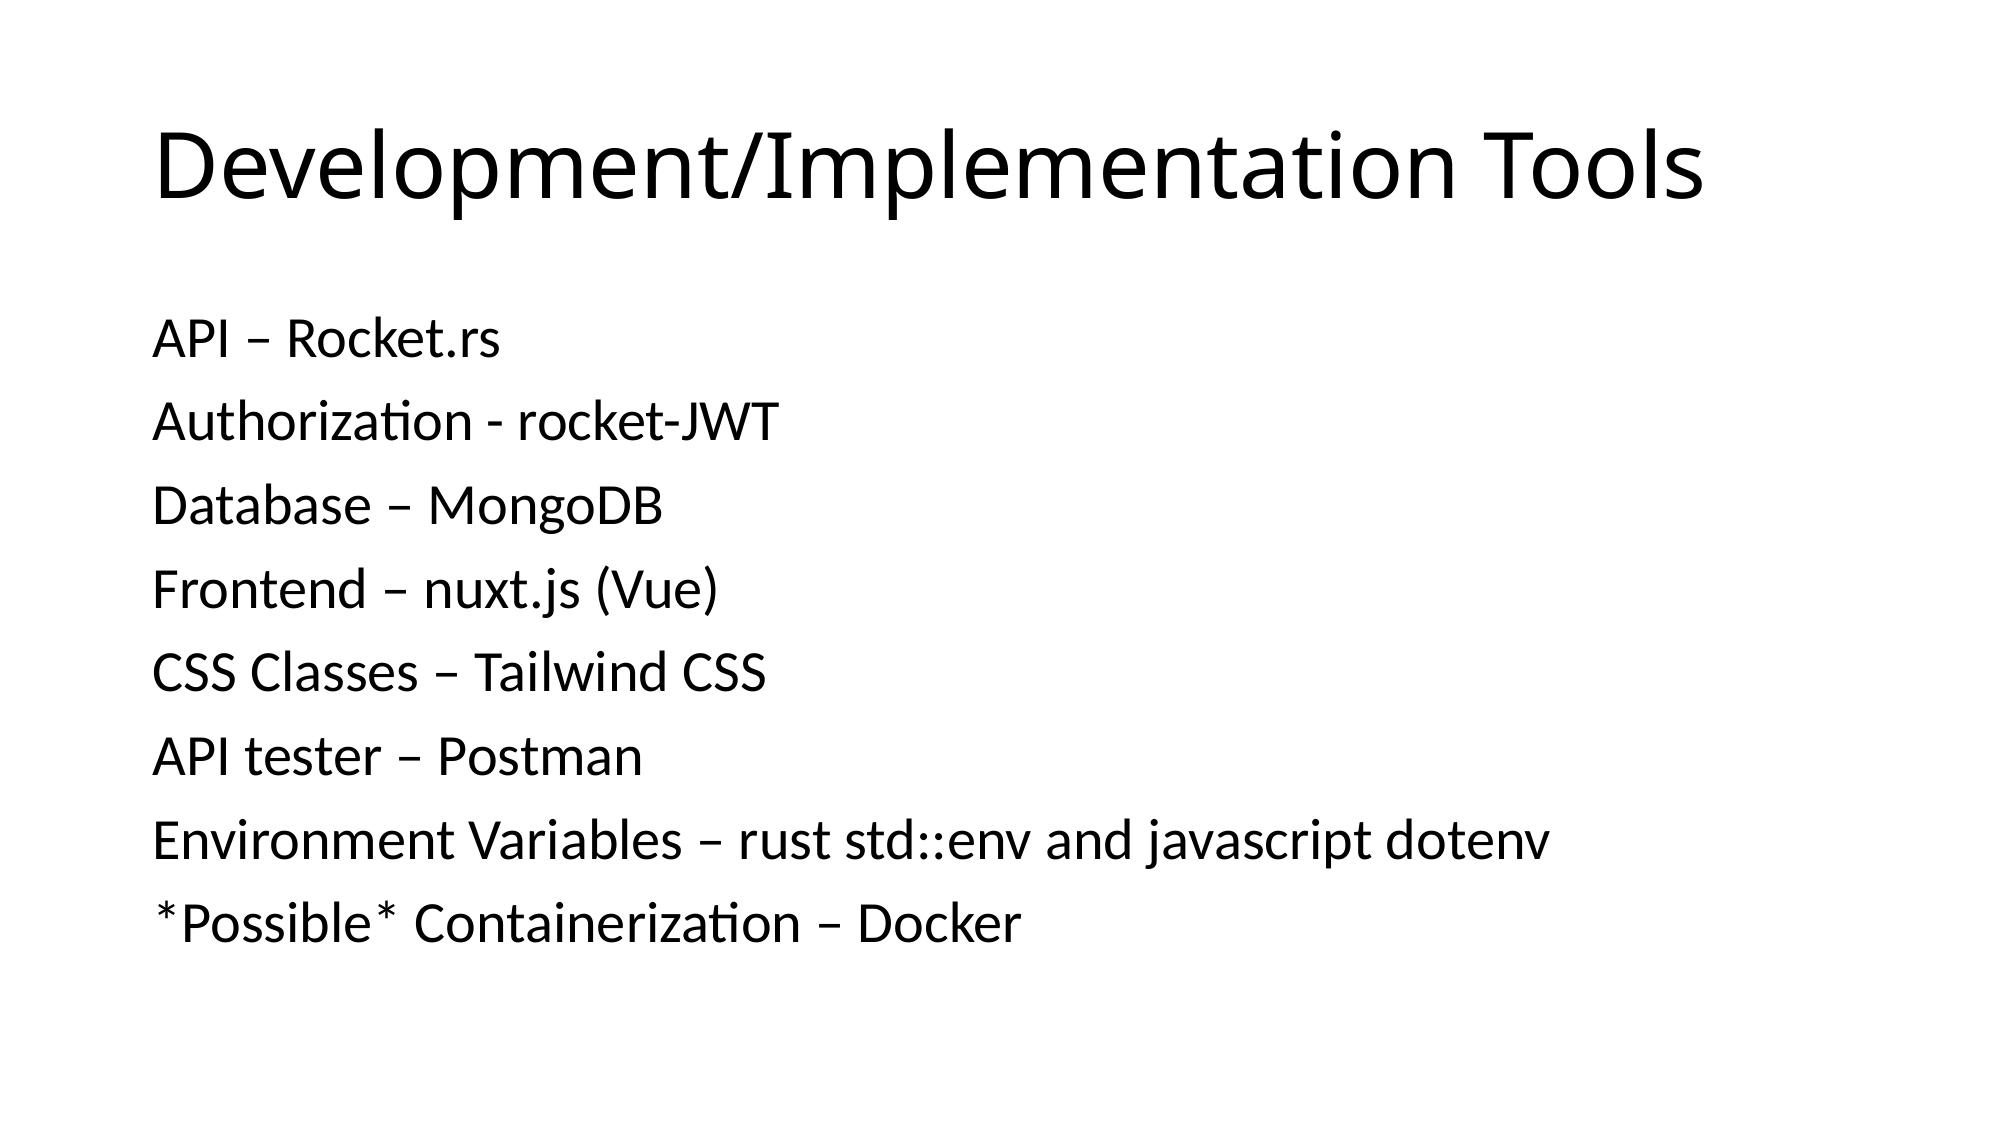

# Development/Implementation Tools
API – Rocket.rs
Authorization - rocket-JWT
Database – MongoDB
Frontend – nuxt.js (Vue)
CSS Classes – Tailwind CSS
API tester – Postman
Environment Variables – rust std::env and javascript dotenv
*Possible* Containerization – Docker